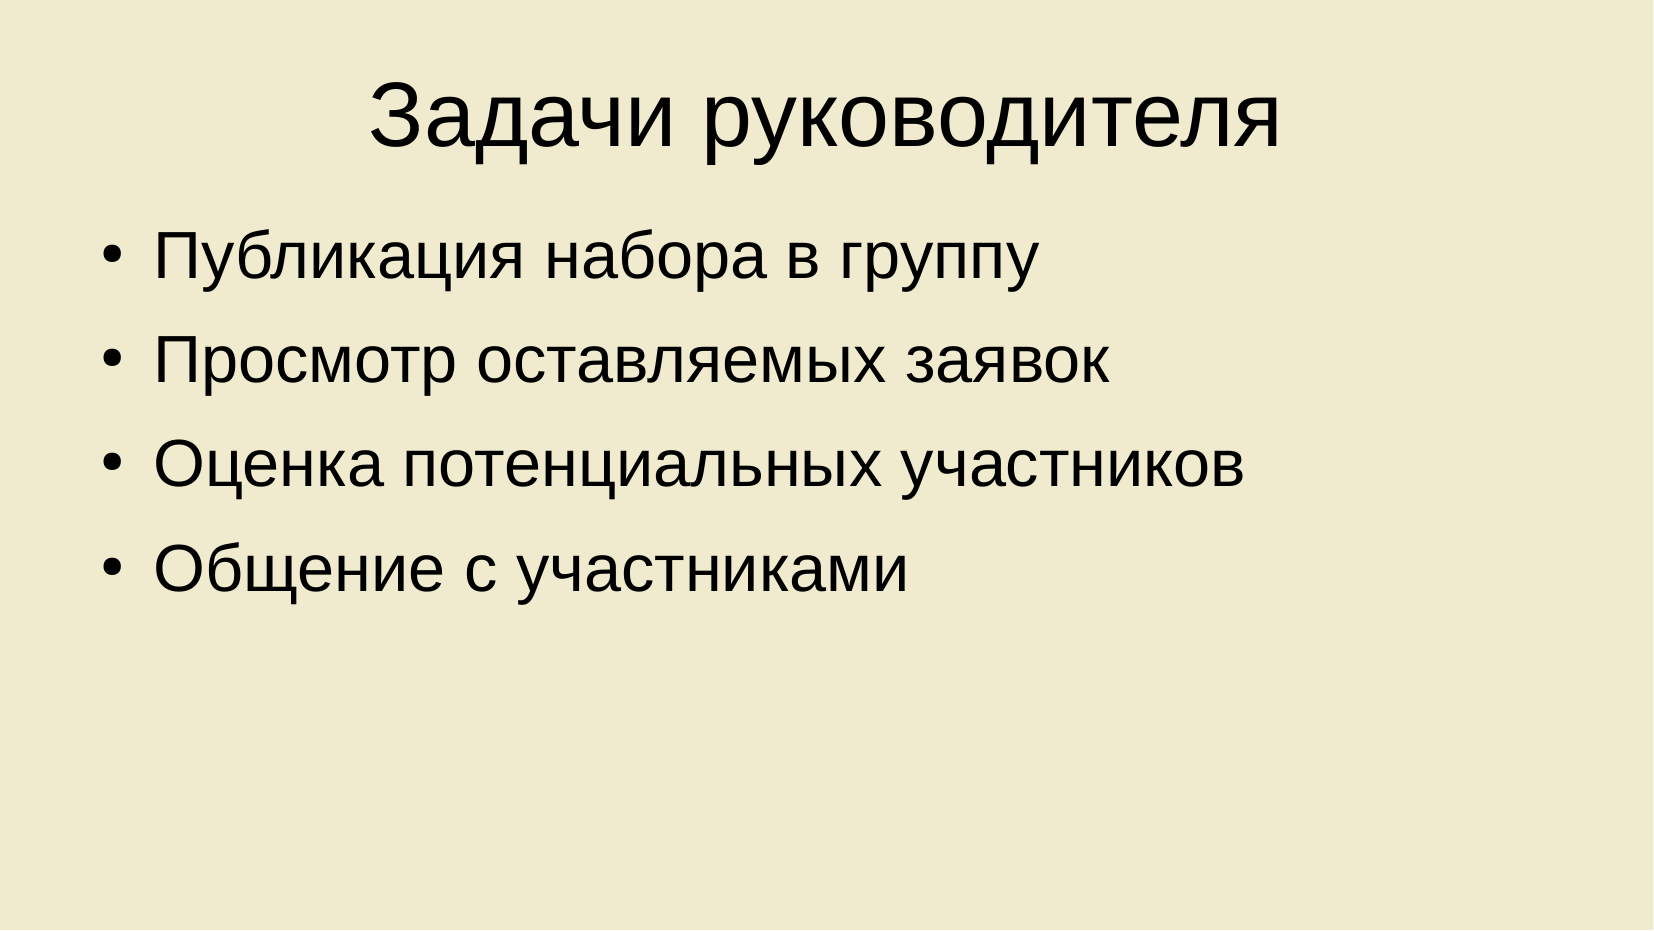

# Задачи руководителя
Публикация набора в группу
Просмотр оставляемых заявок
Оценка потенциальных участников
Общение с участниками